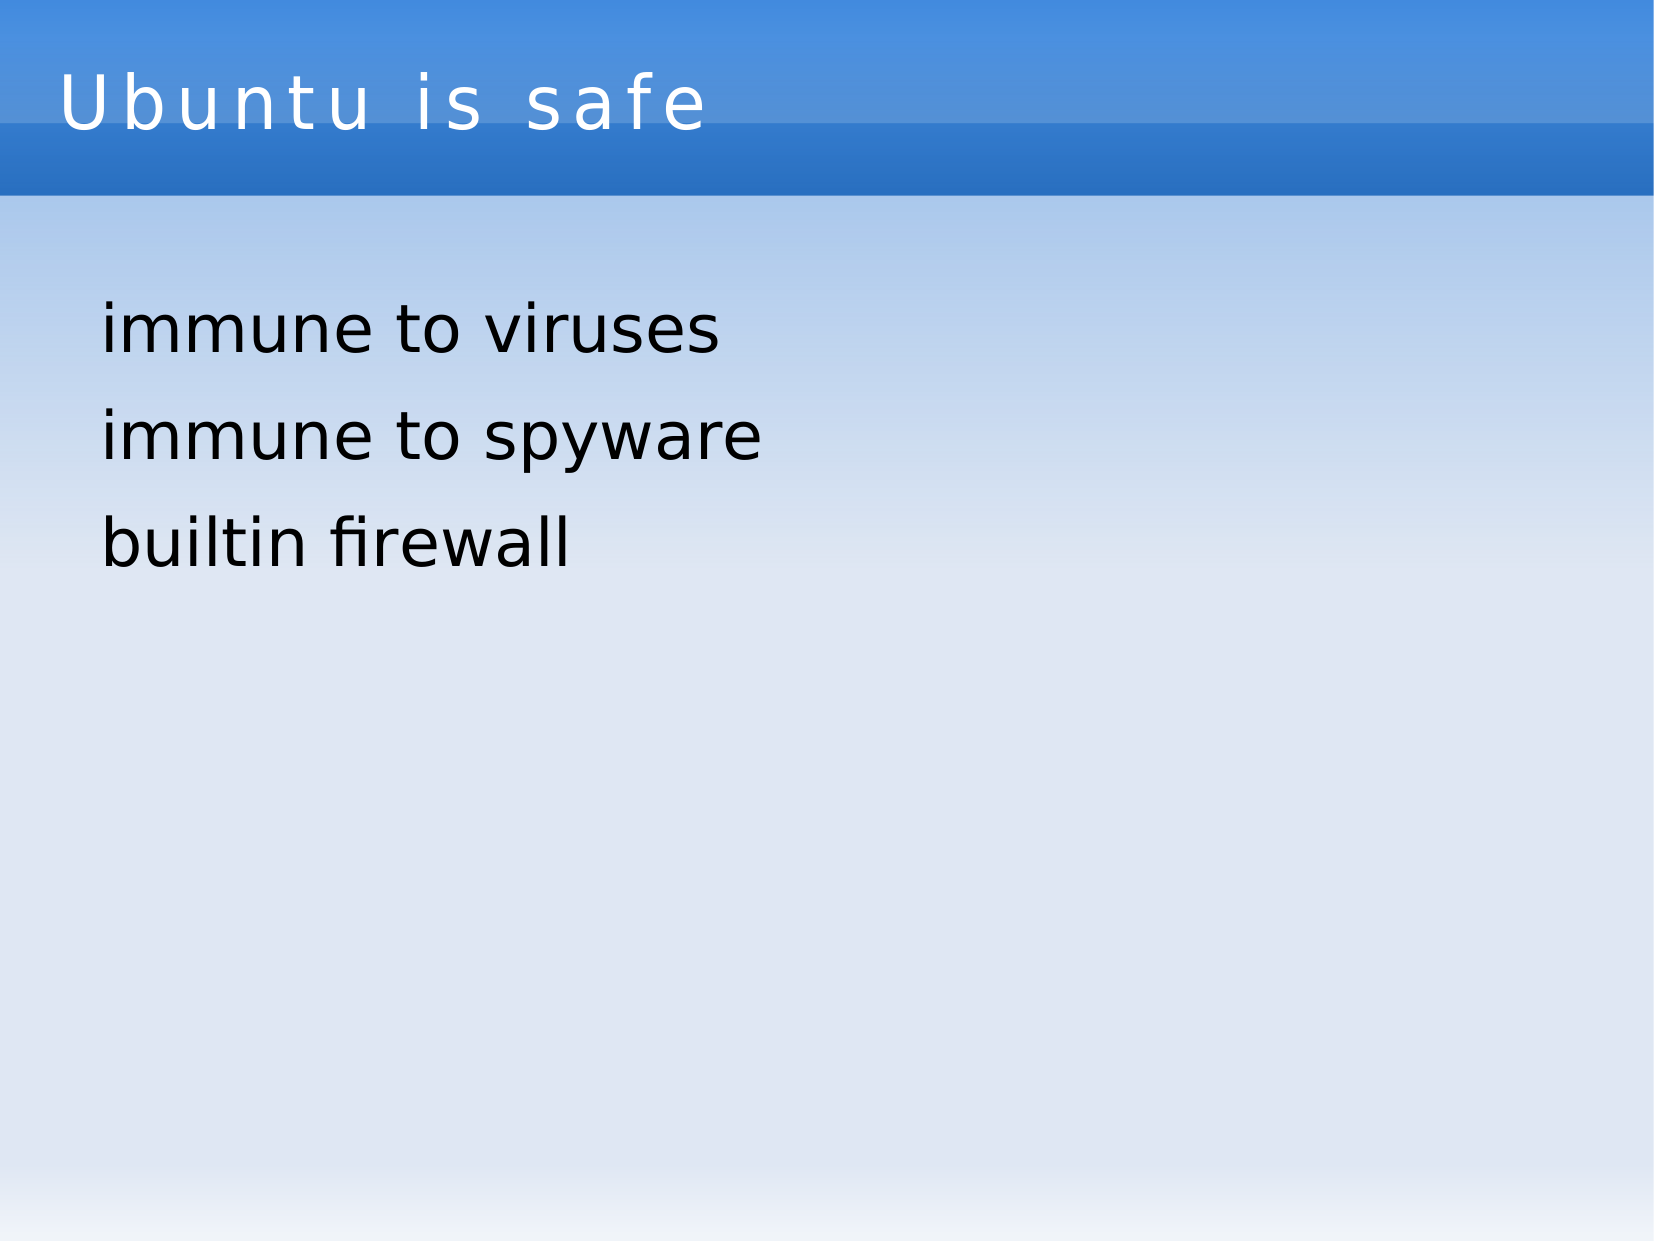

# Ubuntu is safe
immune to viruses
immune to spyware
builtin firewall